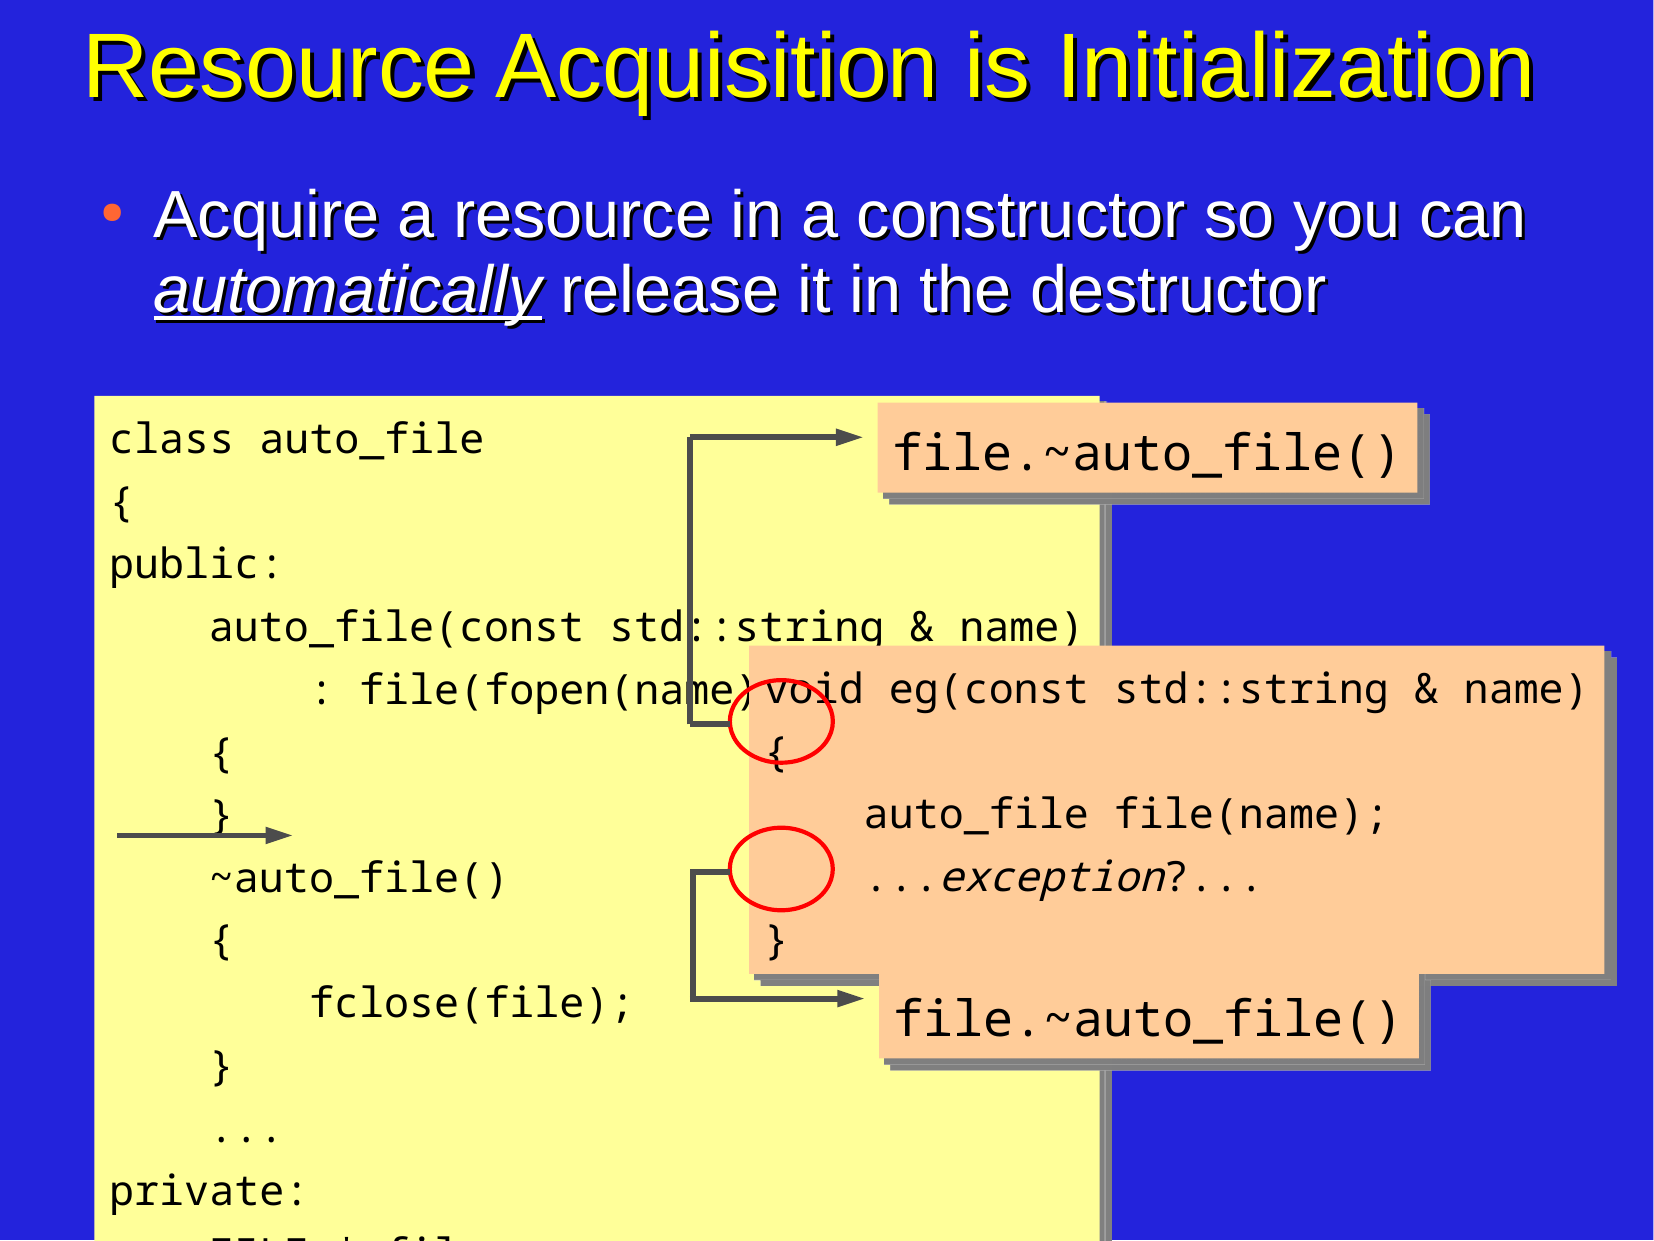

# Resource Acquisition is Initialization
Acquire a resource in a constructor so you can automatically release it in the destructor
class auto_file
{
public:
 auto_file(const std::string & name)
 : file(fopen(name))
 {
 }
 ~auto_file()
 {
 fclose(file);
 }
 ...
private:
 FILE * file;
};
file.~auto_file()
void eg(const std::string & name)
{
 auto_file file(name);
 ...exception?...
}
file.~auto_file()